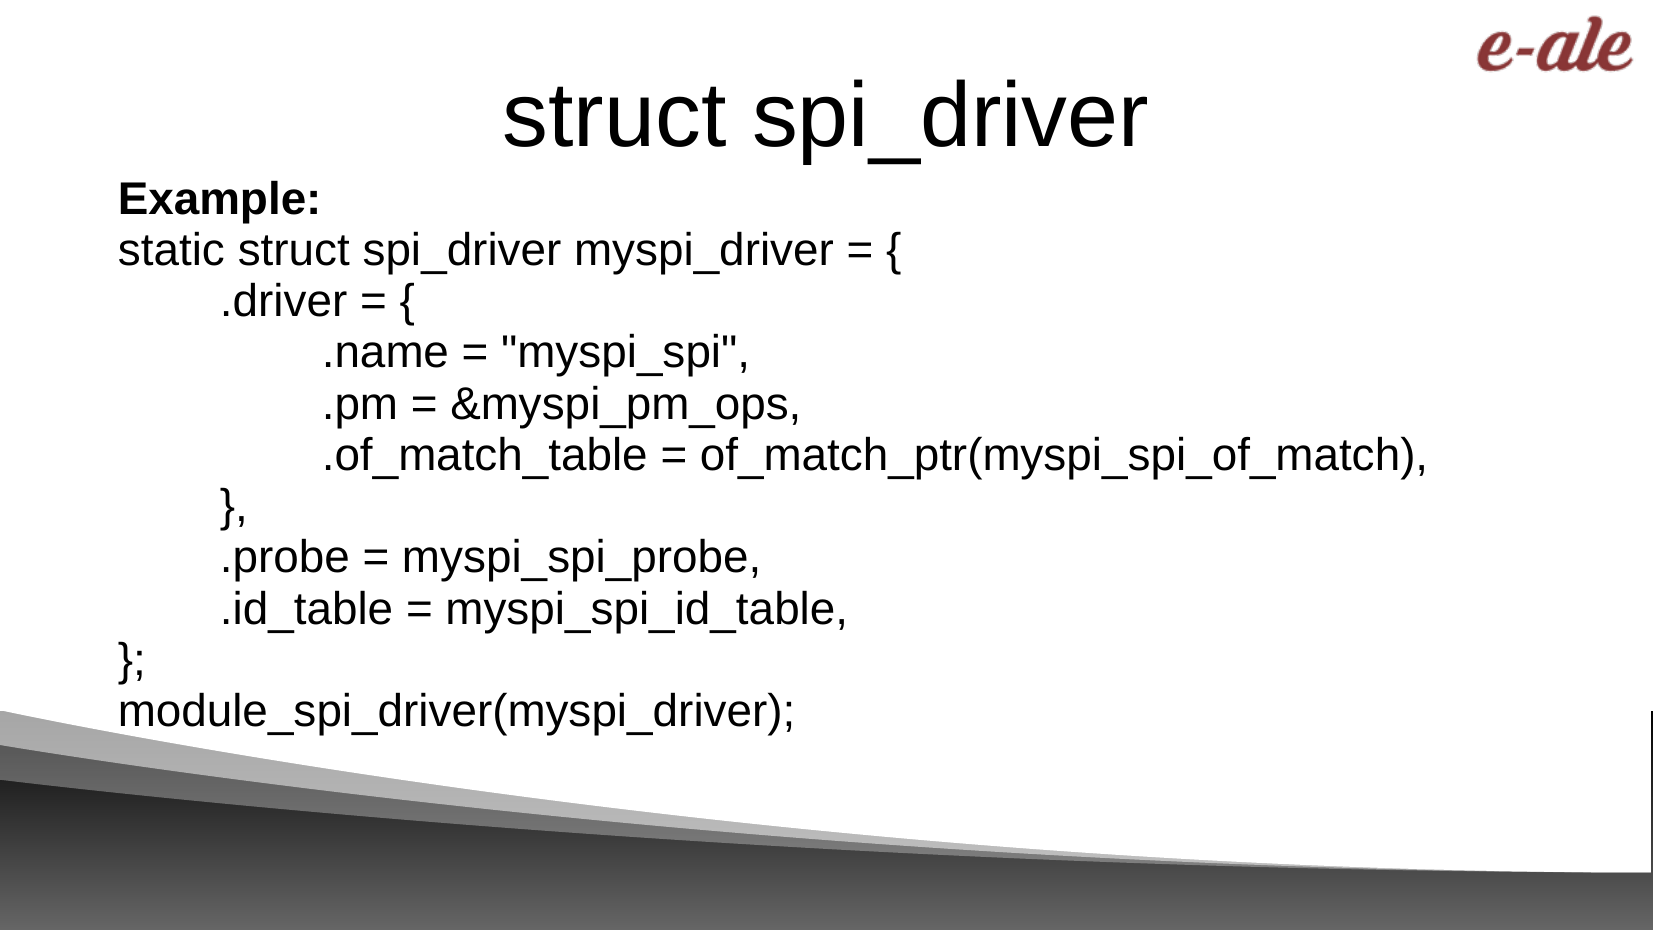

# struct spi_driver
Example:
static struct spi_driver myspi_driver = {
 .driver = {
 .name = "myspi_spi",
 .pm = &myspi_pm_ops,
 .of_match_table = of_match_ptr(myspi_spi_of_match),
 },
 .probe = myspi_spi_probe,
 .id_table = myspi_spi_id_table,
};
module_spi_driver(myspi_driver);